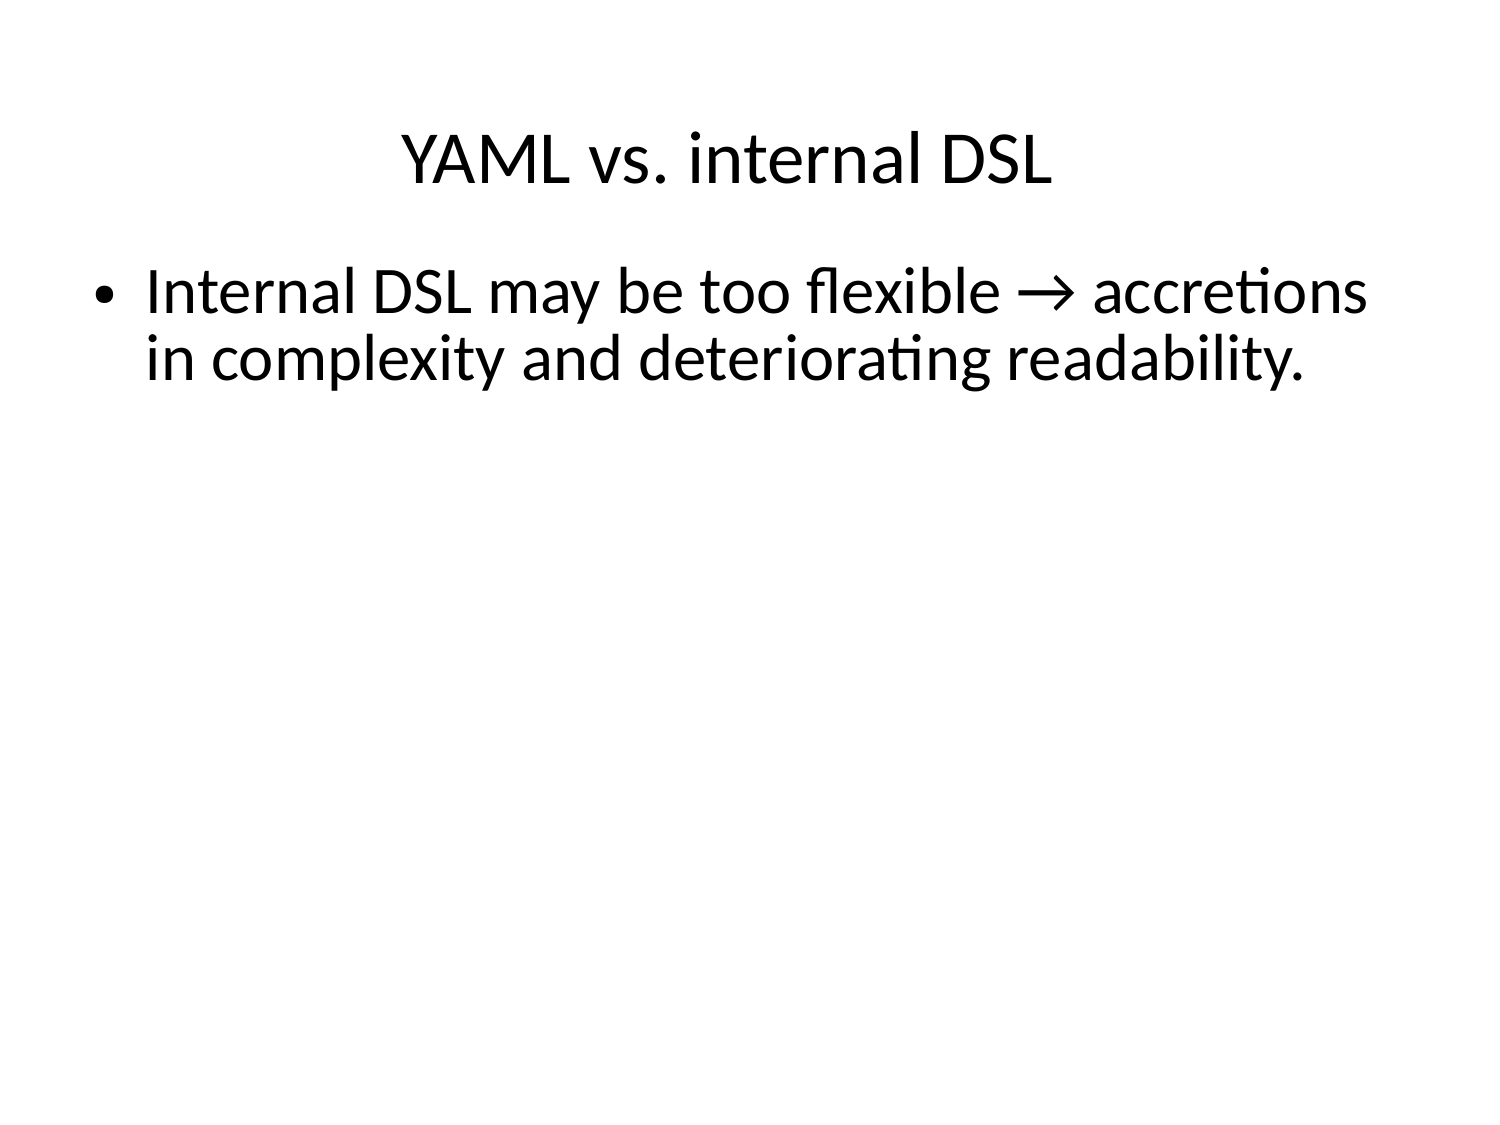

# YAML vs. internal DSL
Internal DSL may be too flexible → accretions in complexity and deteriorating readability.